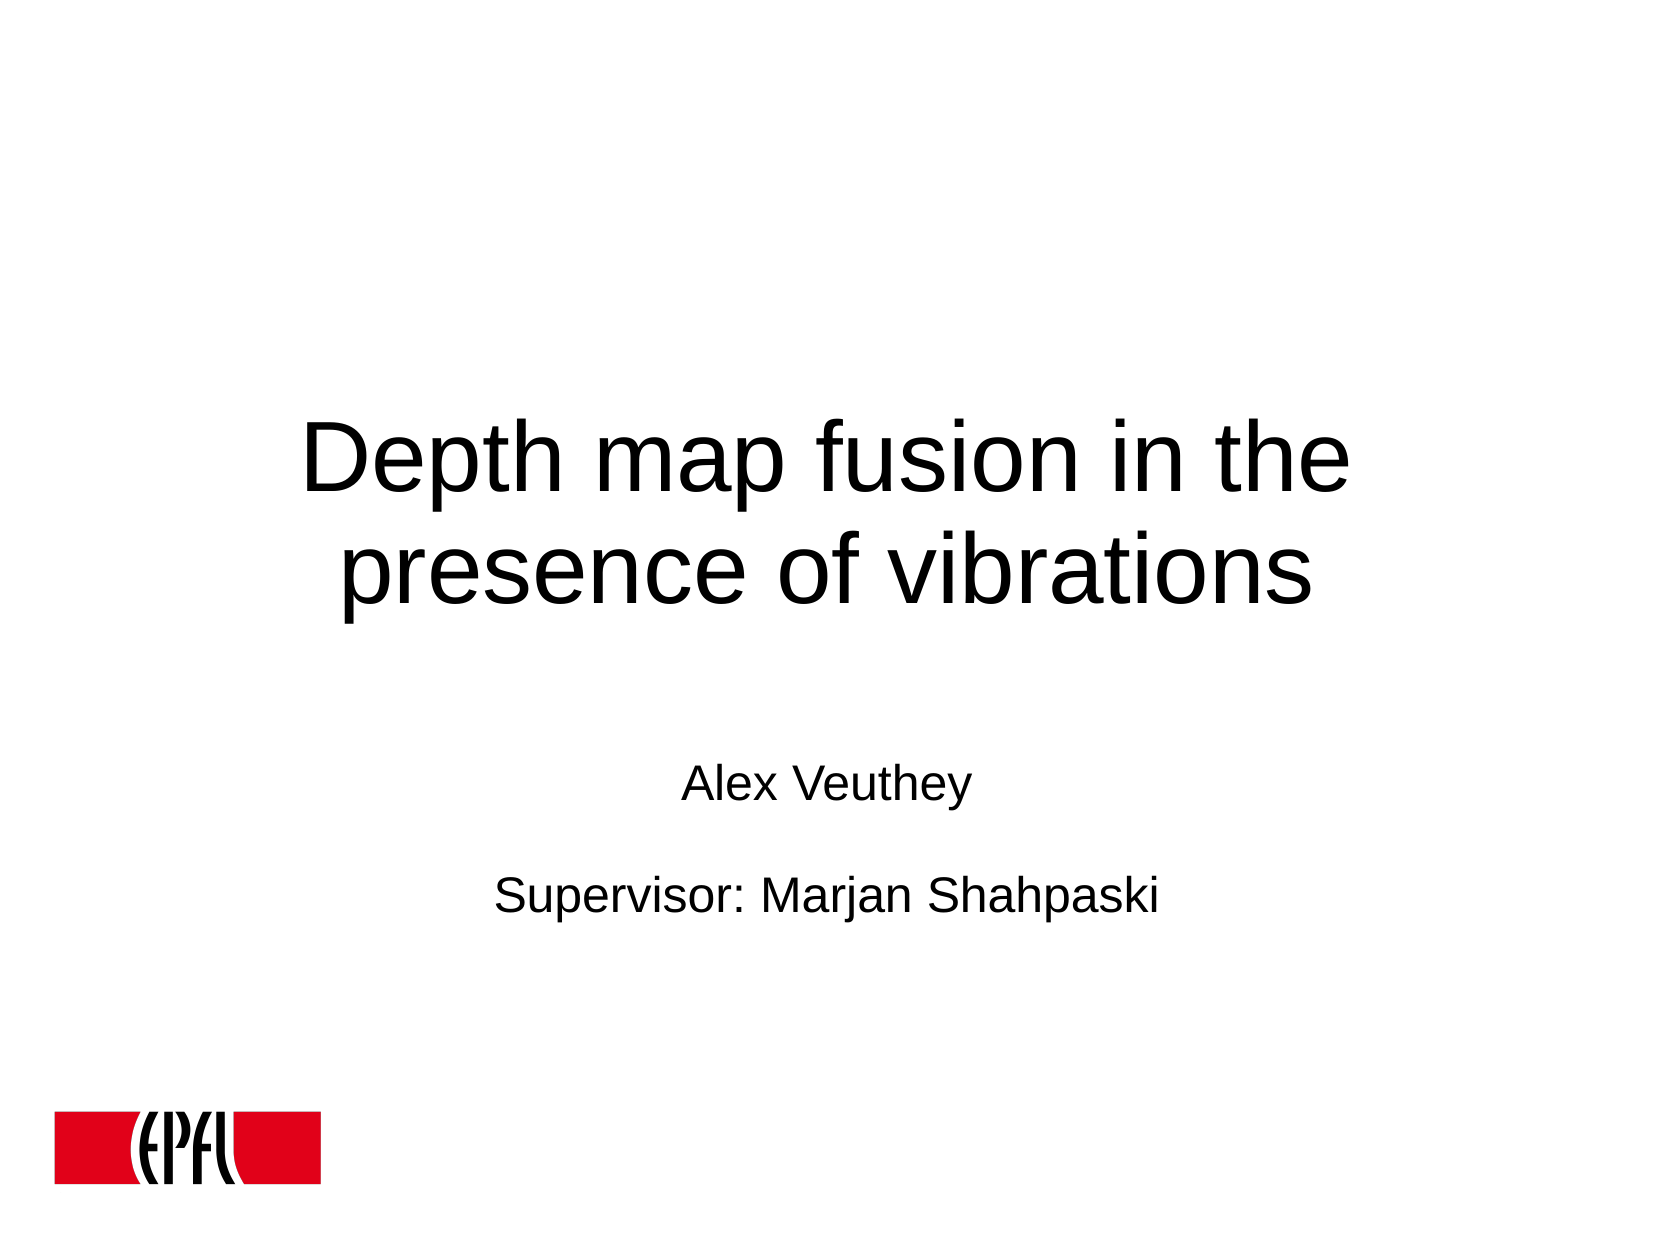

# Depth map fusion in the presence of vibrations
Alex Veuthey
Supervisor: Marjan Shahpaski